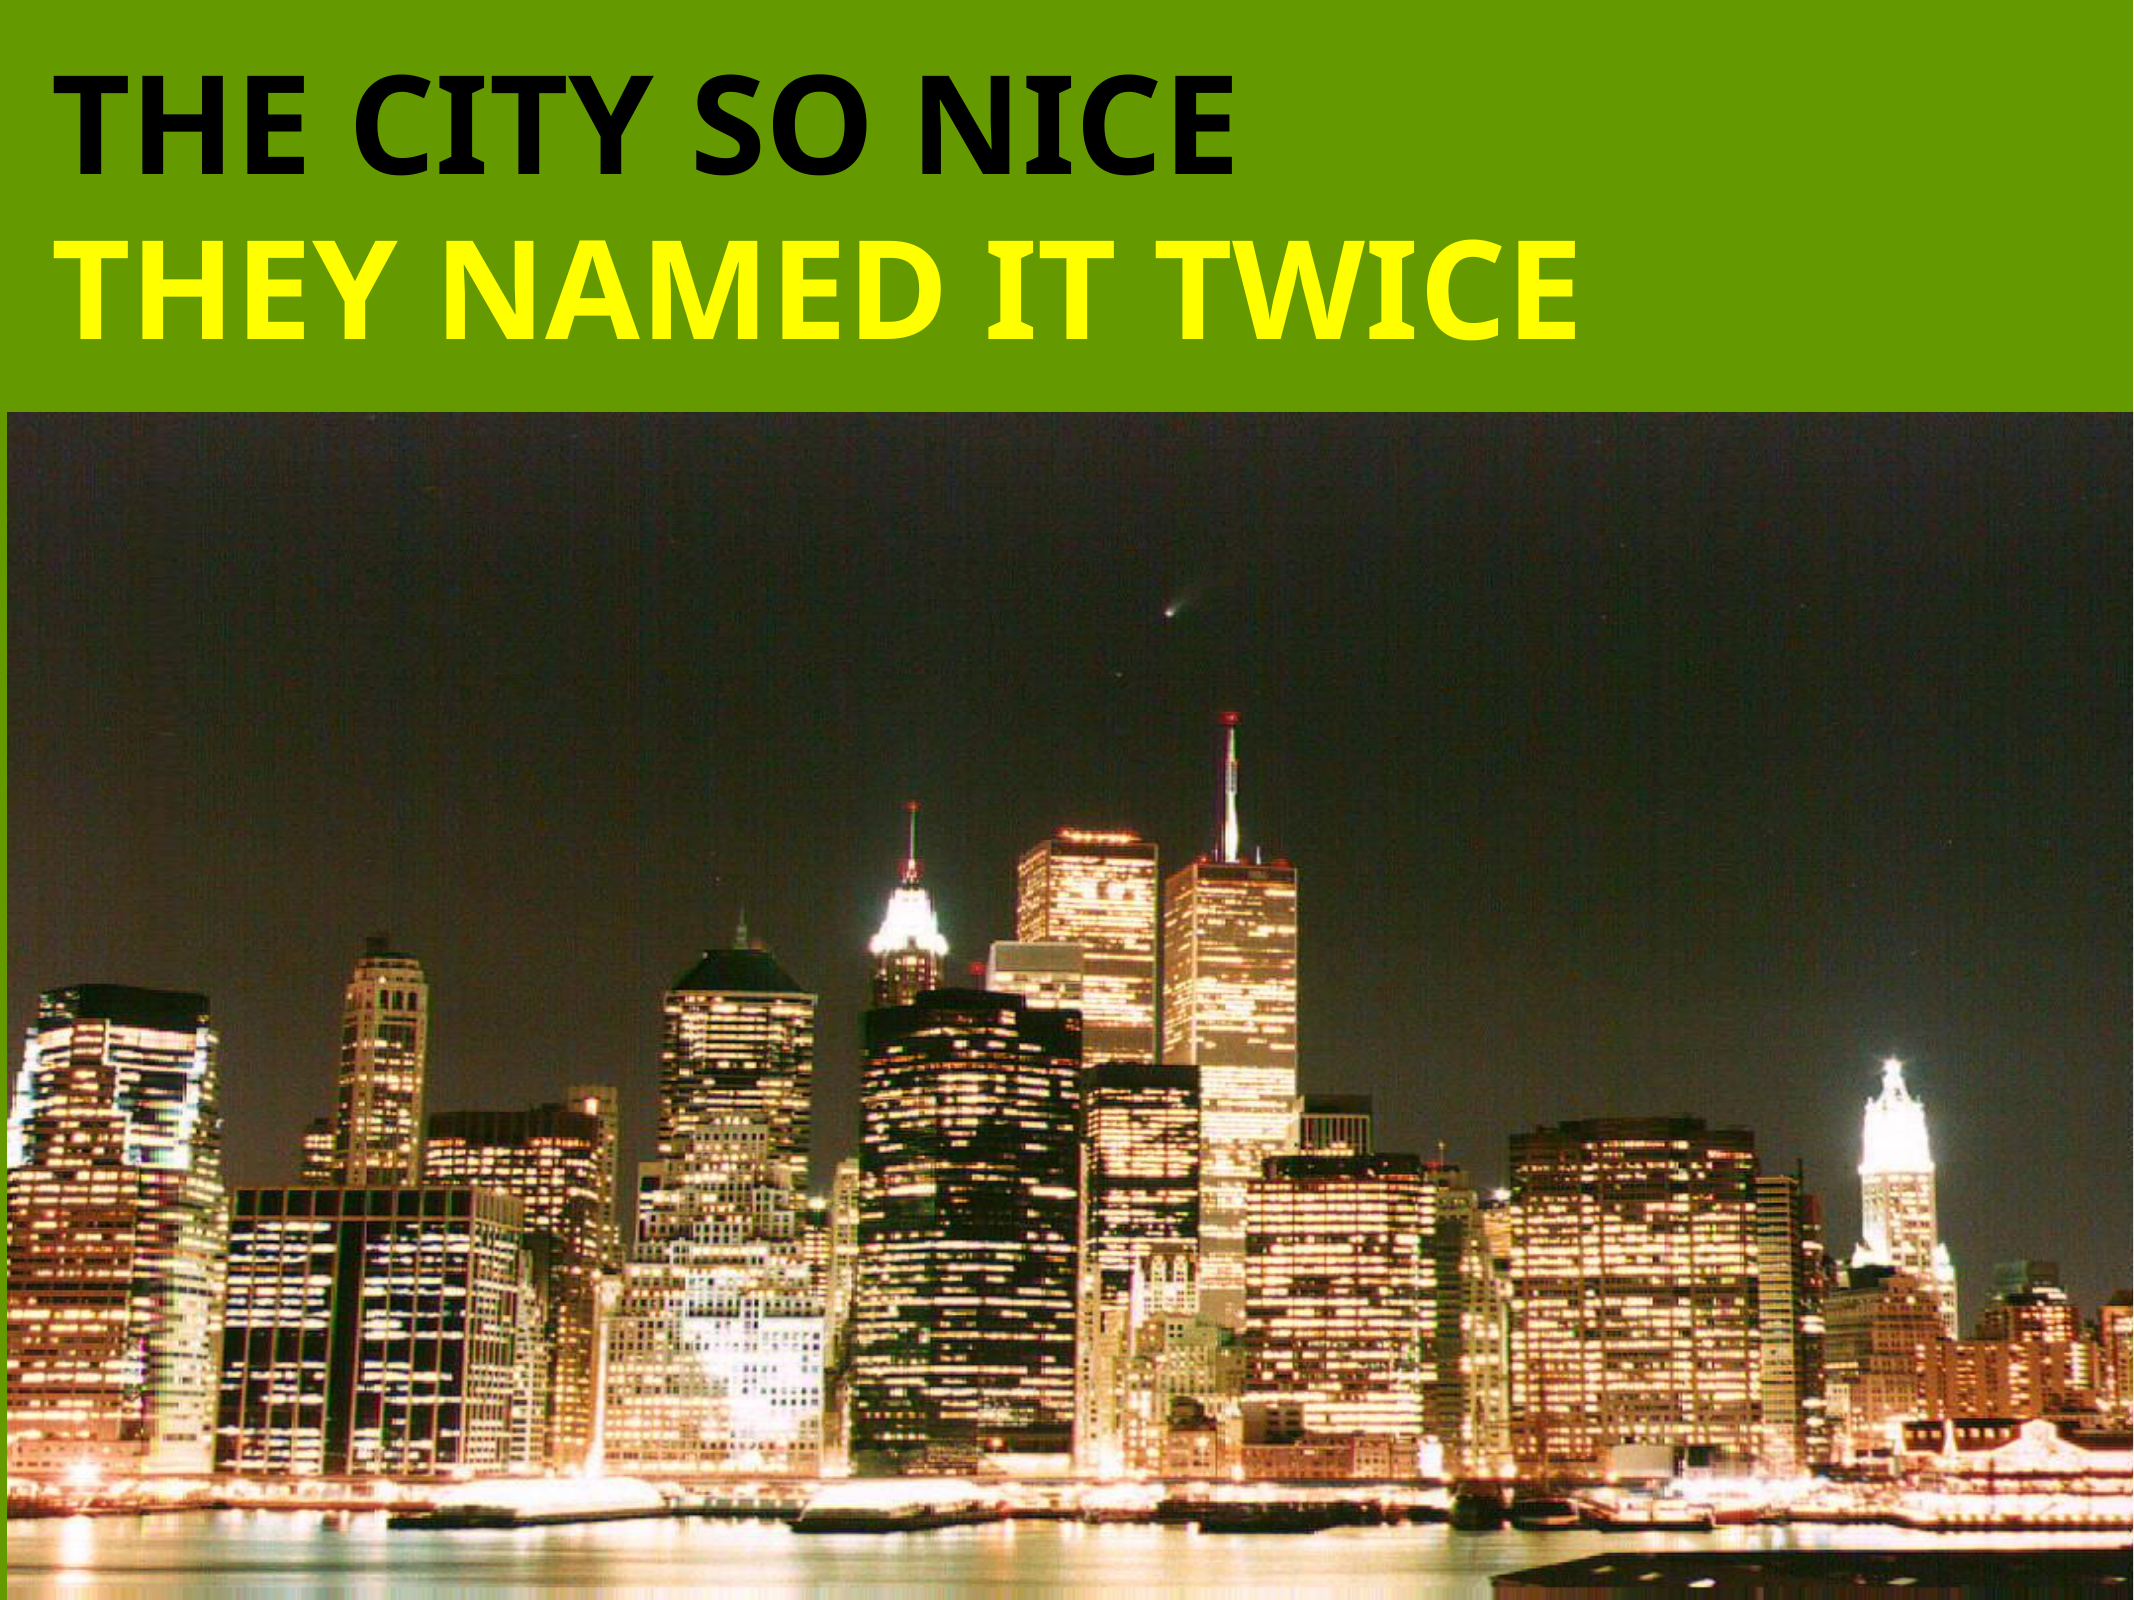

THE CITY SO NICE
THEY NAMED IT TWICE